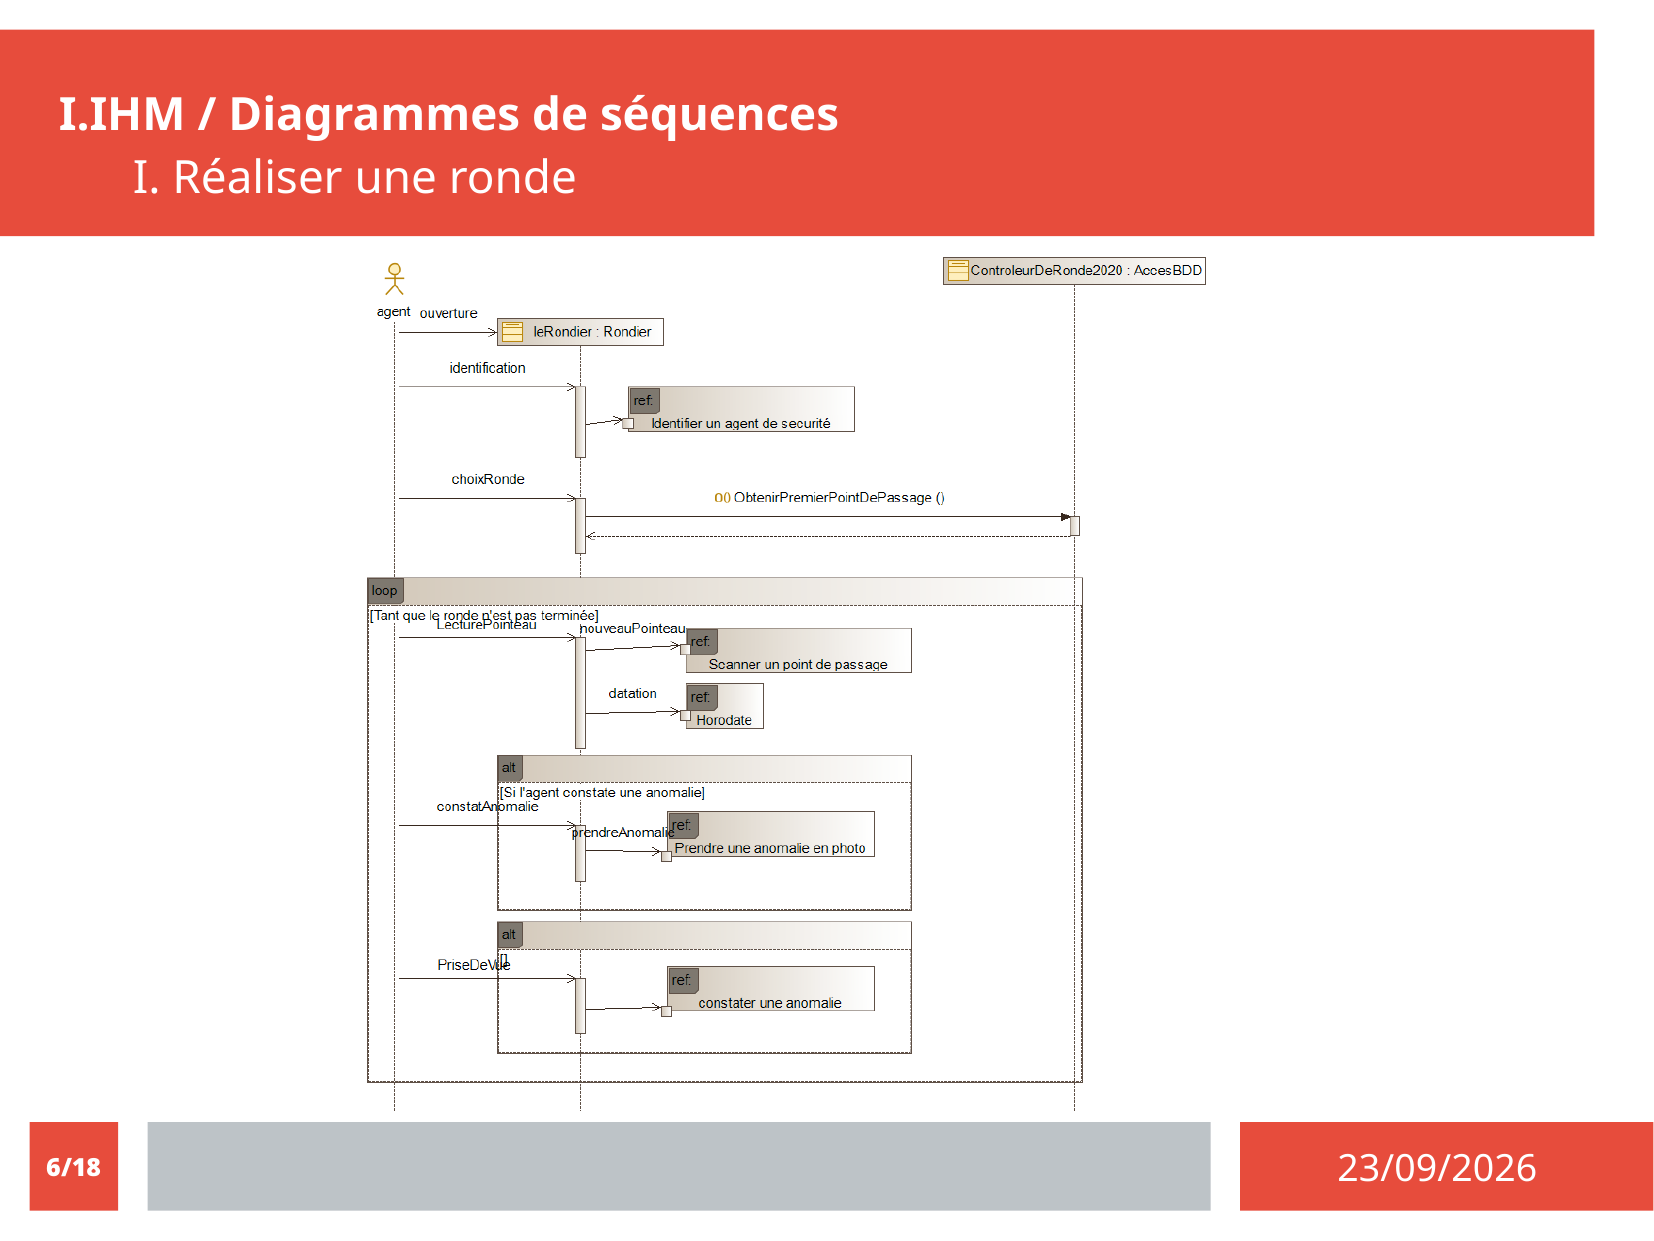

# I.IHM / Diagrammes de séquences I. Réaliser une ronde
6